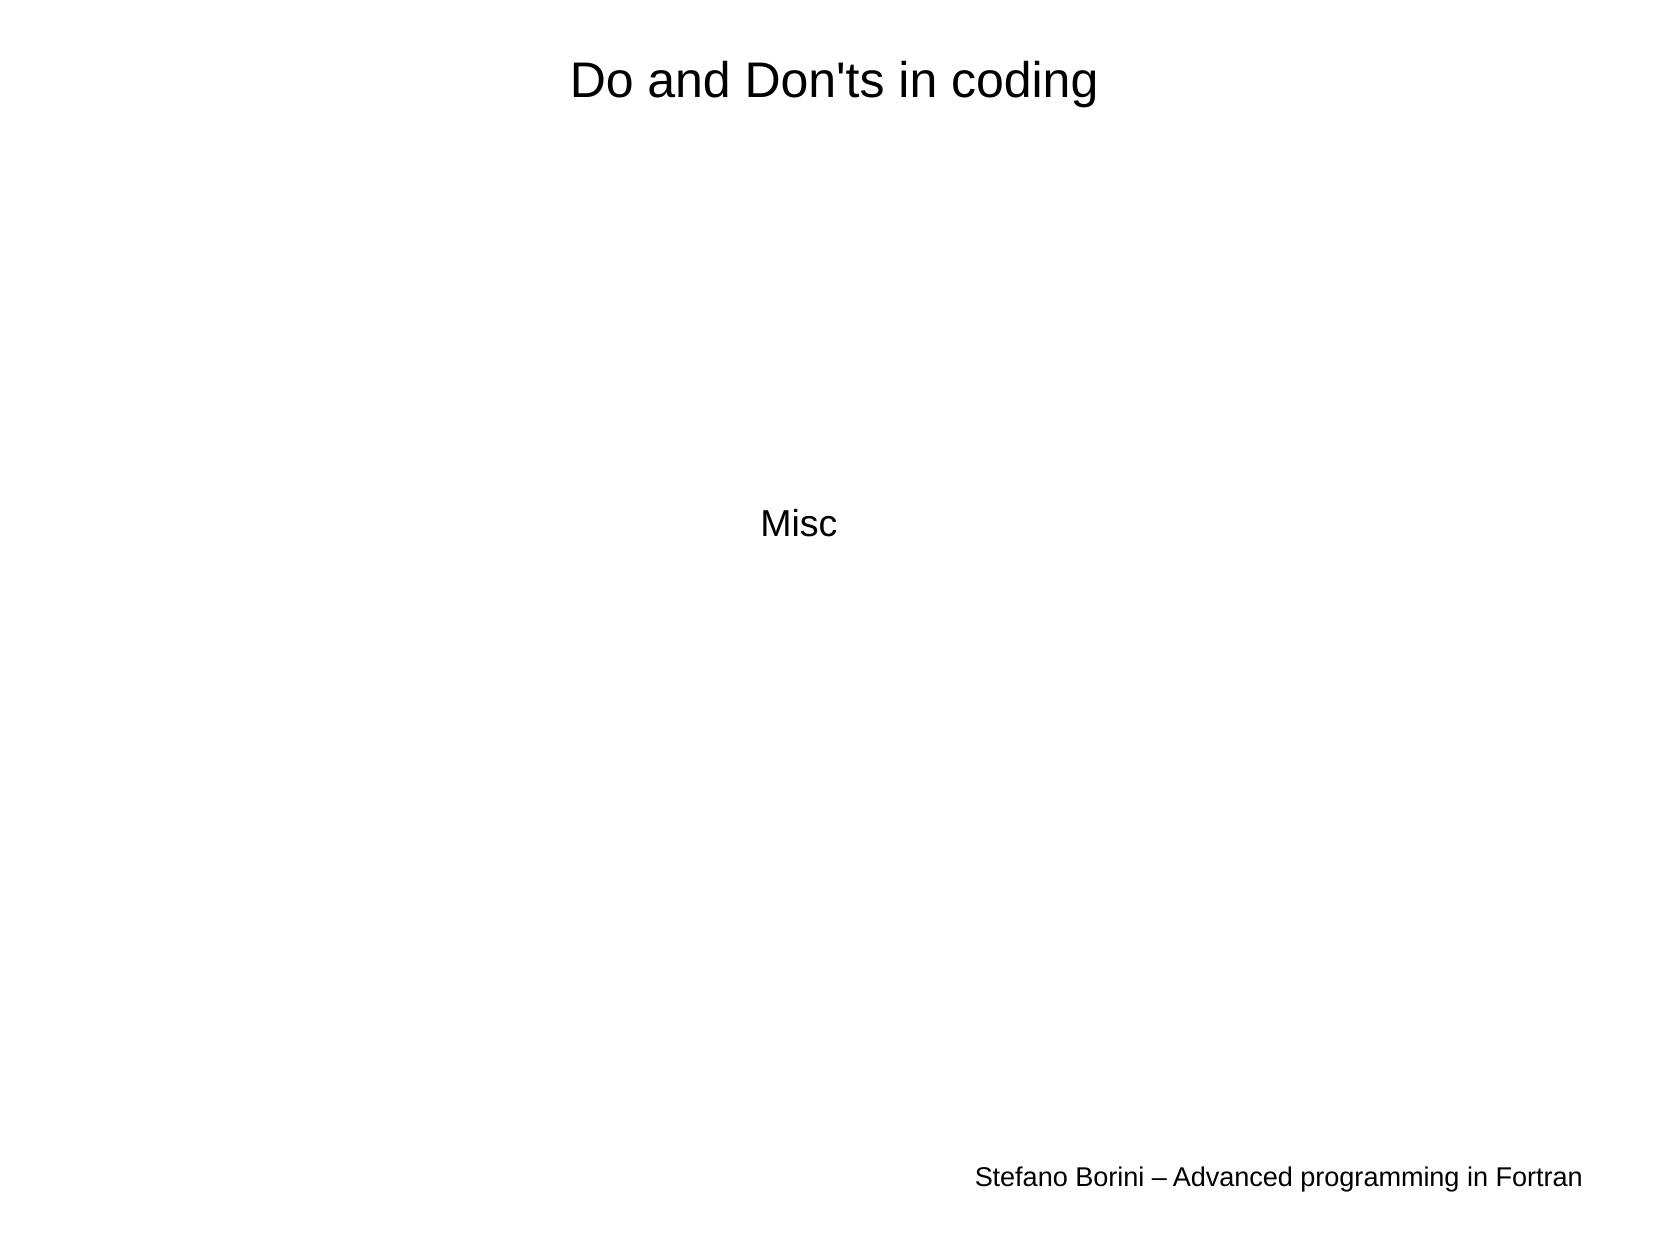

Do and Don'ts in coding
Misc
Stefano Borini – Advanced programming in Fortran